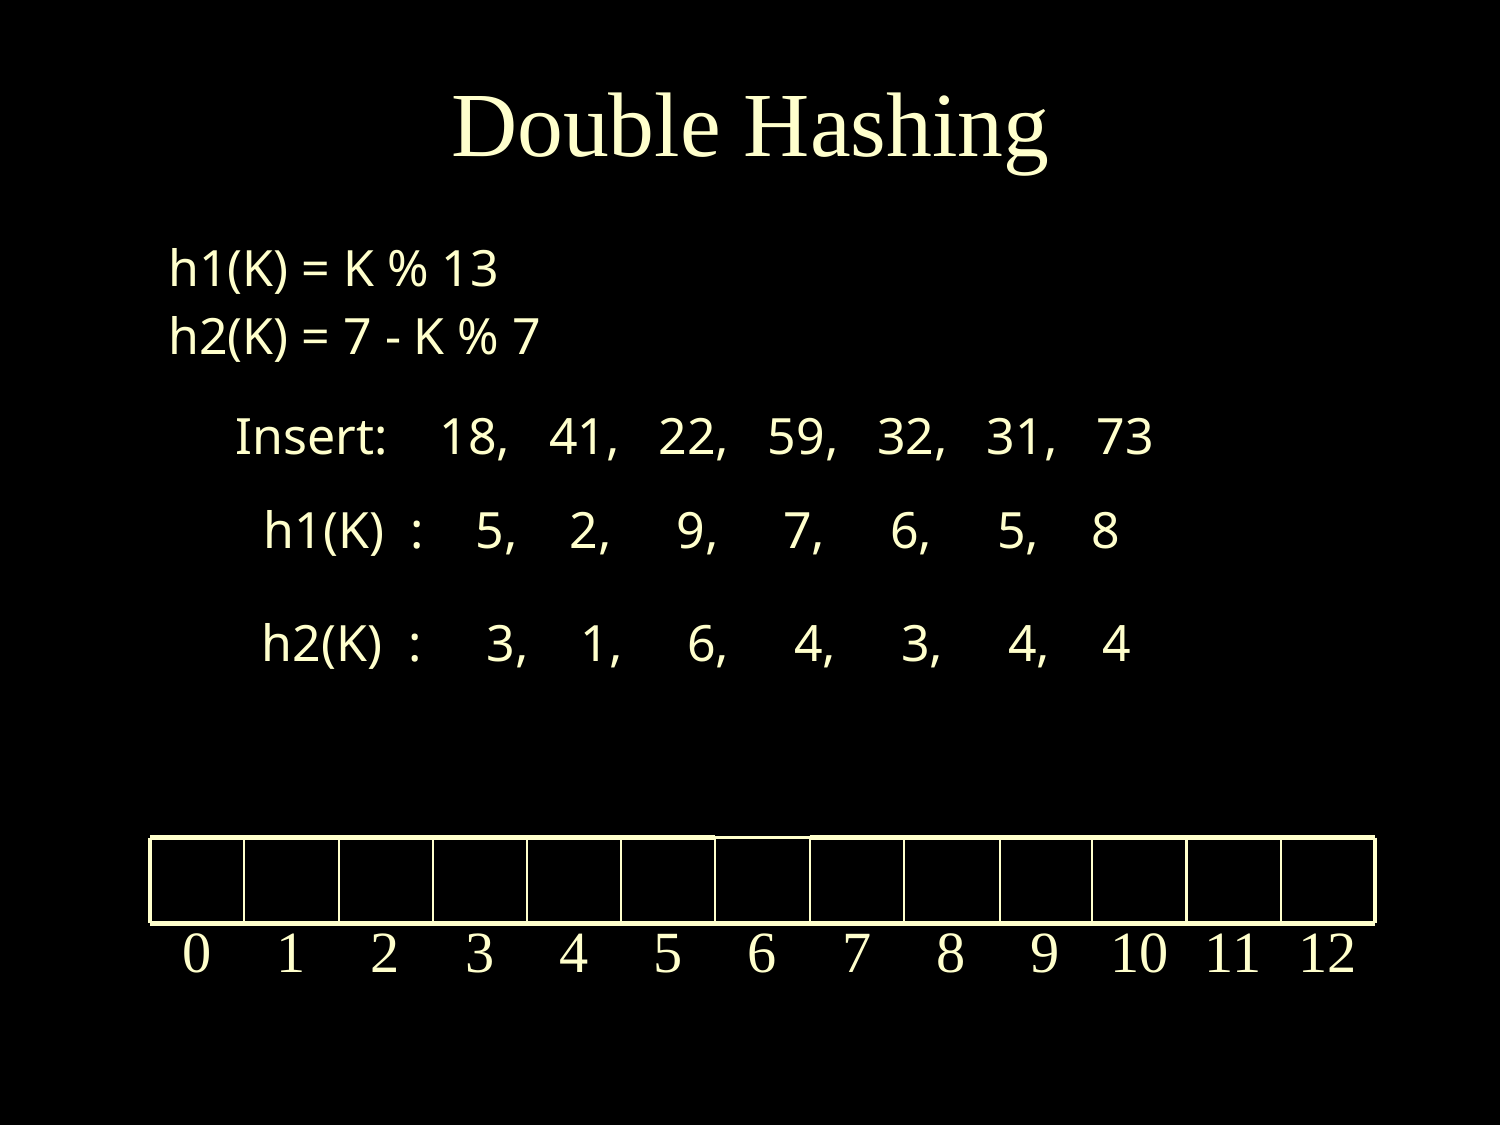

# Double Hashing
h1(K) = K % 13
h2(K) = 7 - K % 7
Insert: 18, 41, 22, 59, 32, 31, 73
h1(K) : 5, 2, 9, 7, 6, 5, 8
h2(K) : 3, 1, 6, 4, 3, 4, 4
0
1
2
3
4
5
6
7
8
9
10
11
12